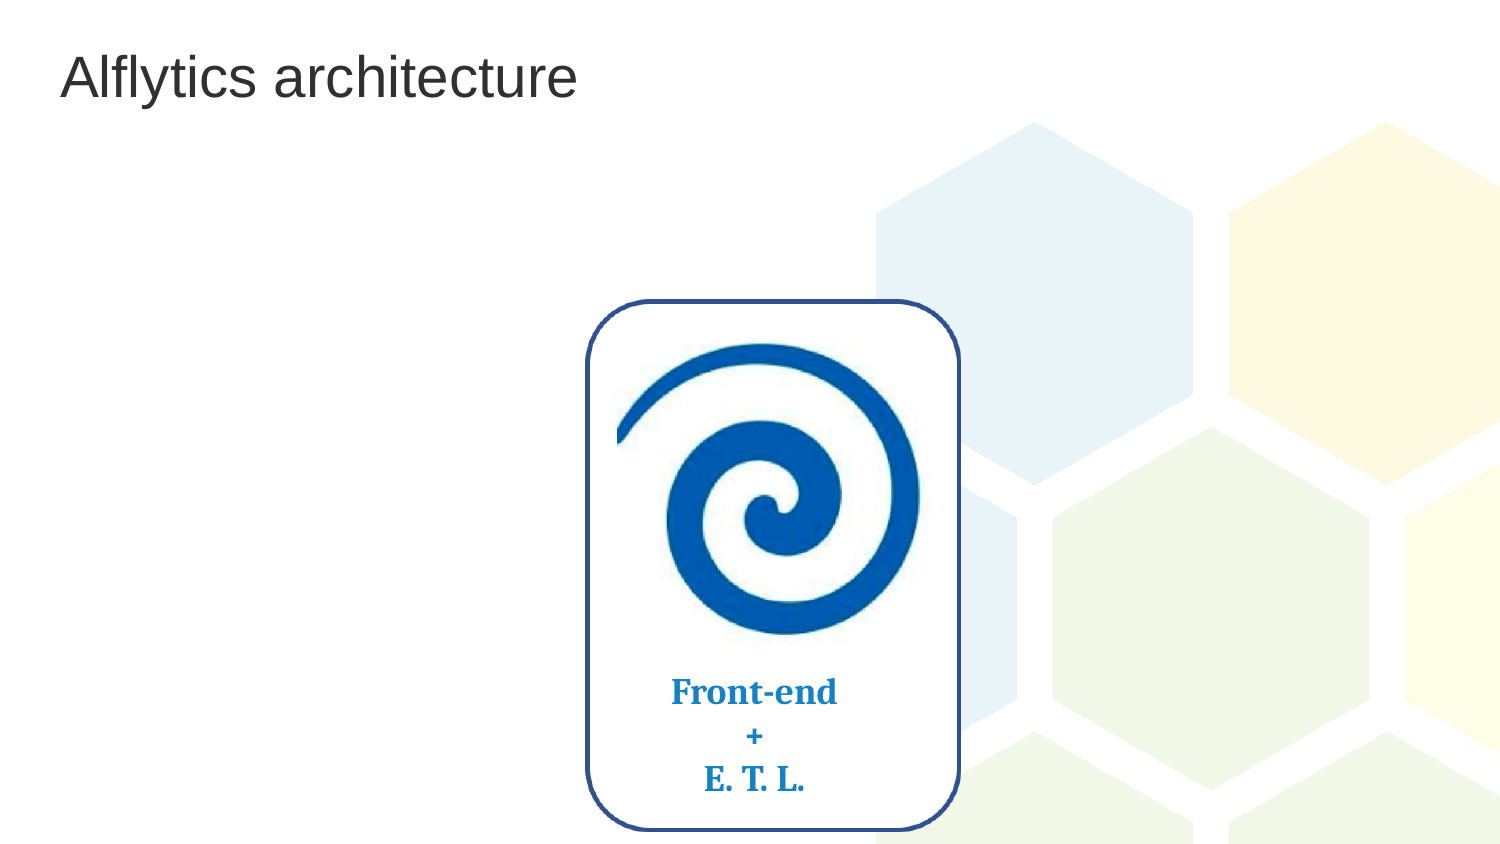

# Alflytics architecture
Front-end
+
E. T. L.